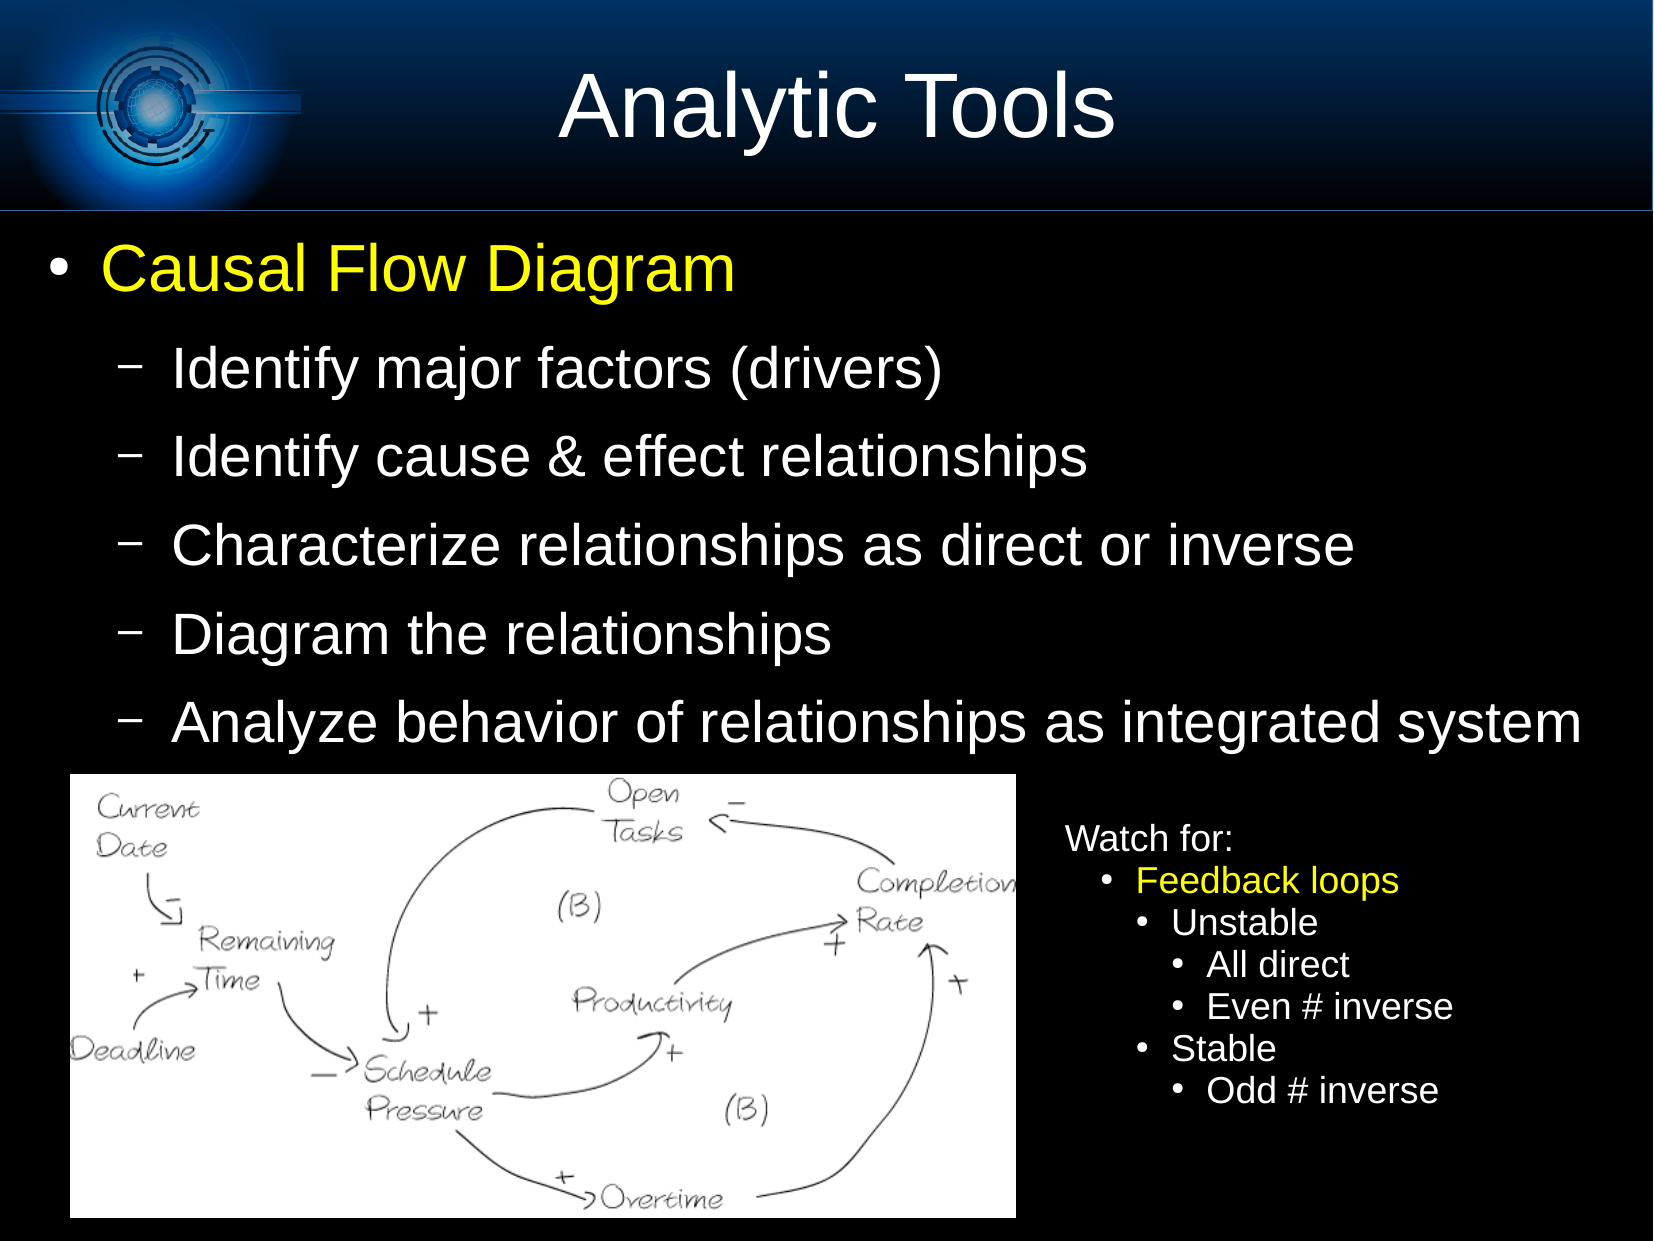

# Analytic Tools
Causal Flow Diagram
Identify major factors (drivers)
Identify cause & effect relationships
Characterize relationships as direct or inverse
Diagram the relationships
Analyze behavior of relationships as integrated system
Watch for:
Feedback loops
Unstable
All direct
Even # inverse
Stable
Odd # inverse